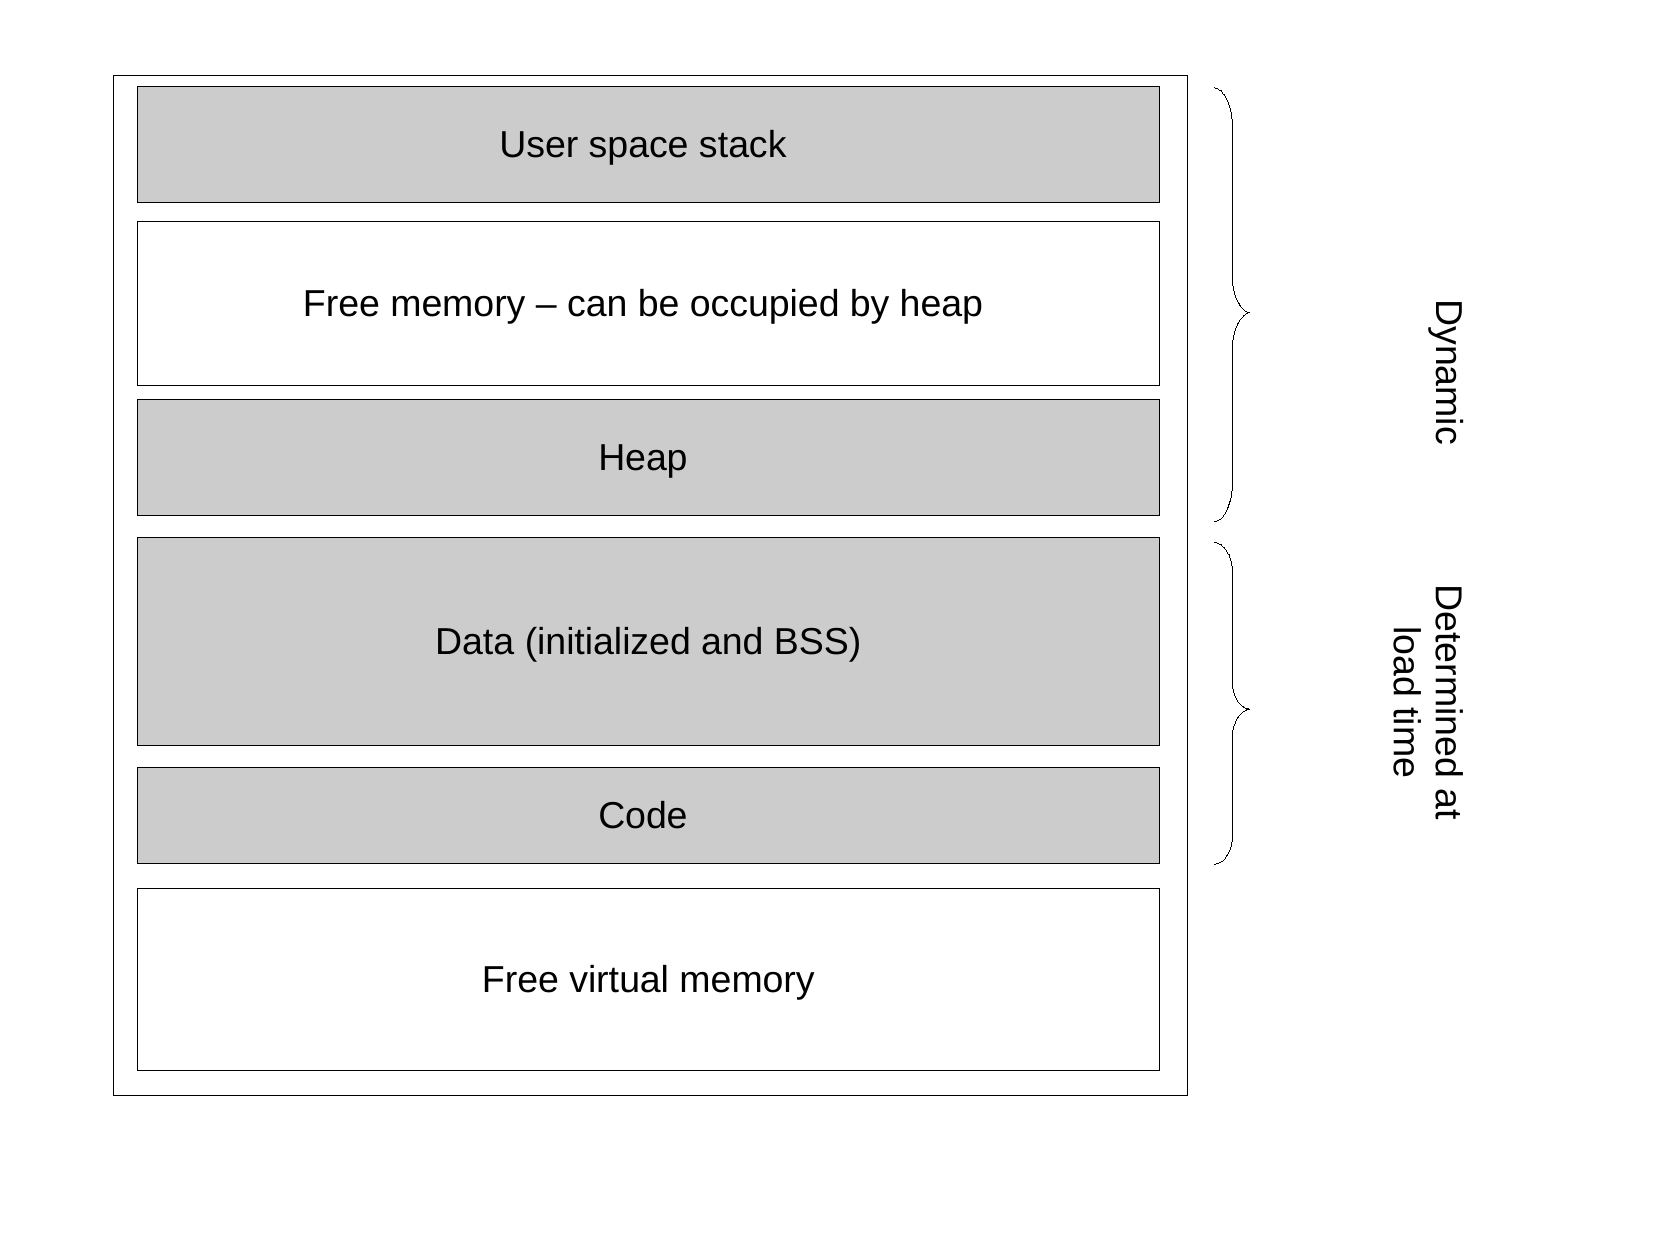

User space stack
Free memory – can be occupied by heap
Dynamic
Heap
Data (initialized and BSS)
Determined at load time
Code
Free virtual memory